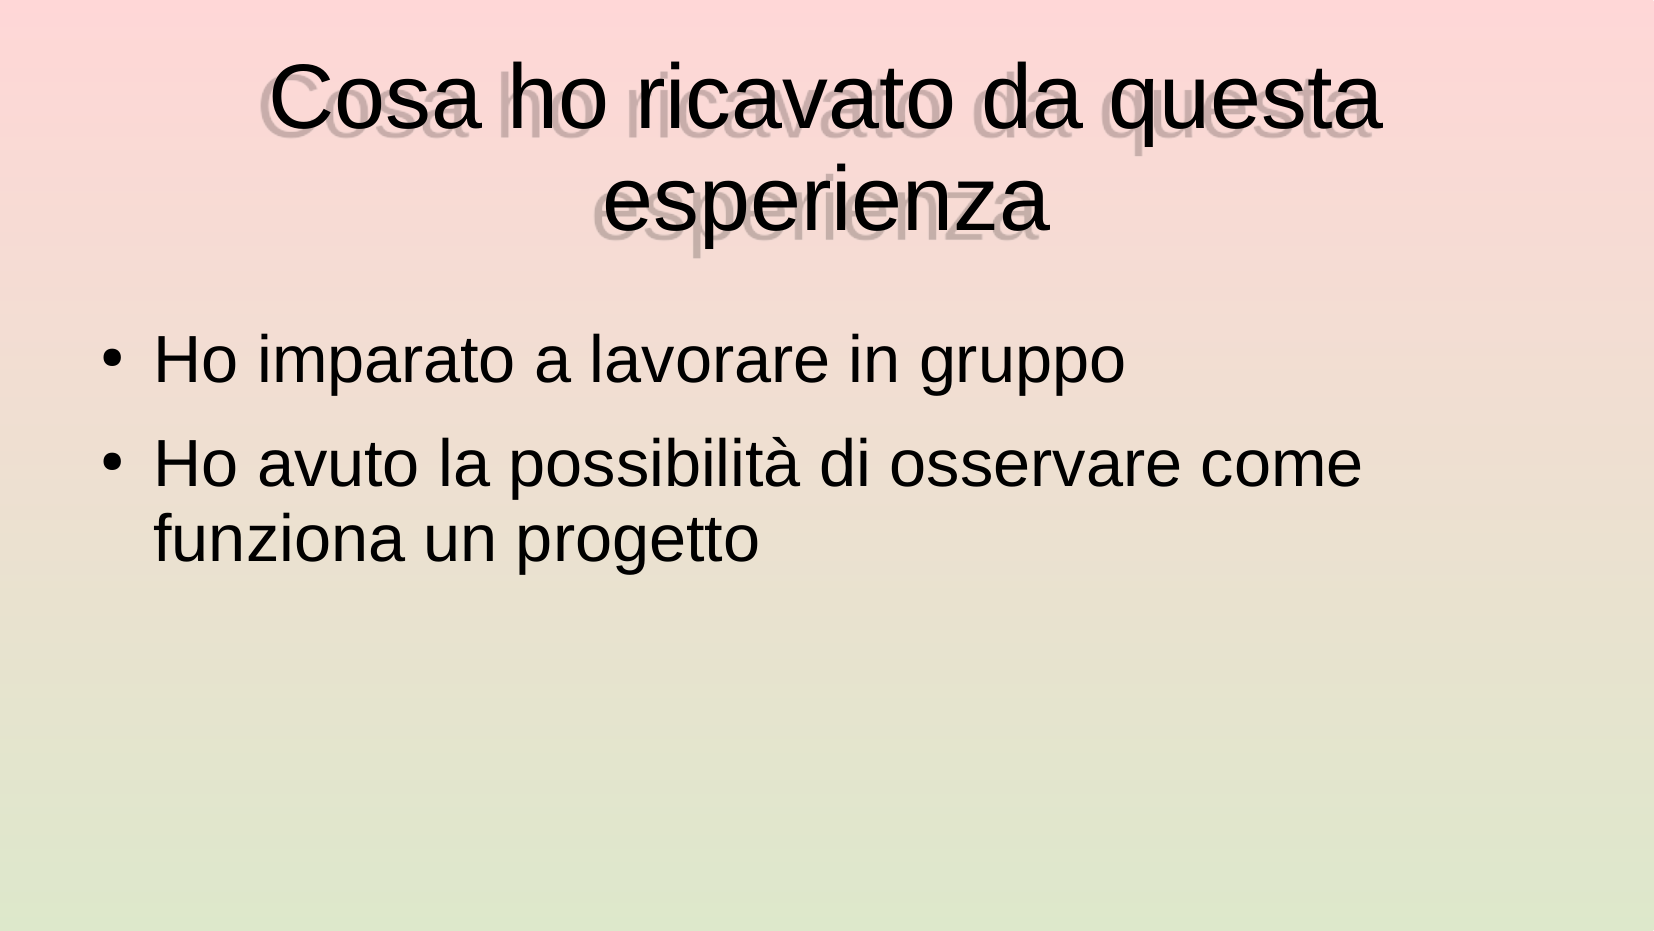

# Cosa ho ricavato da questa esperienza
Ho imparato a lavorare in gruppo
Ho avuto la possibilità di osservare come funziona un progetto